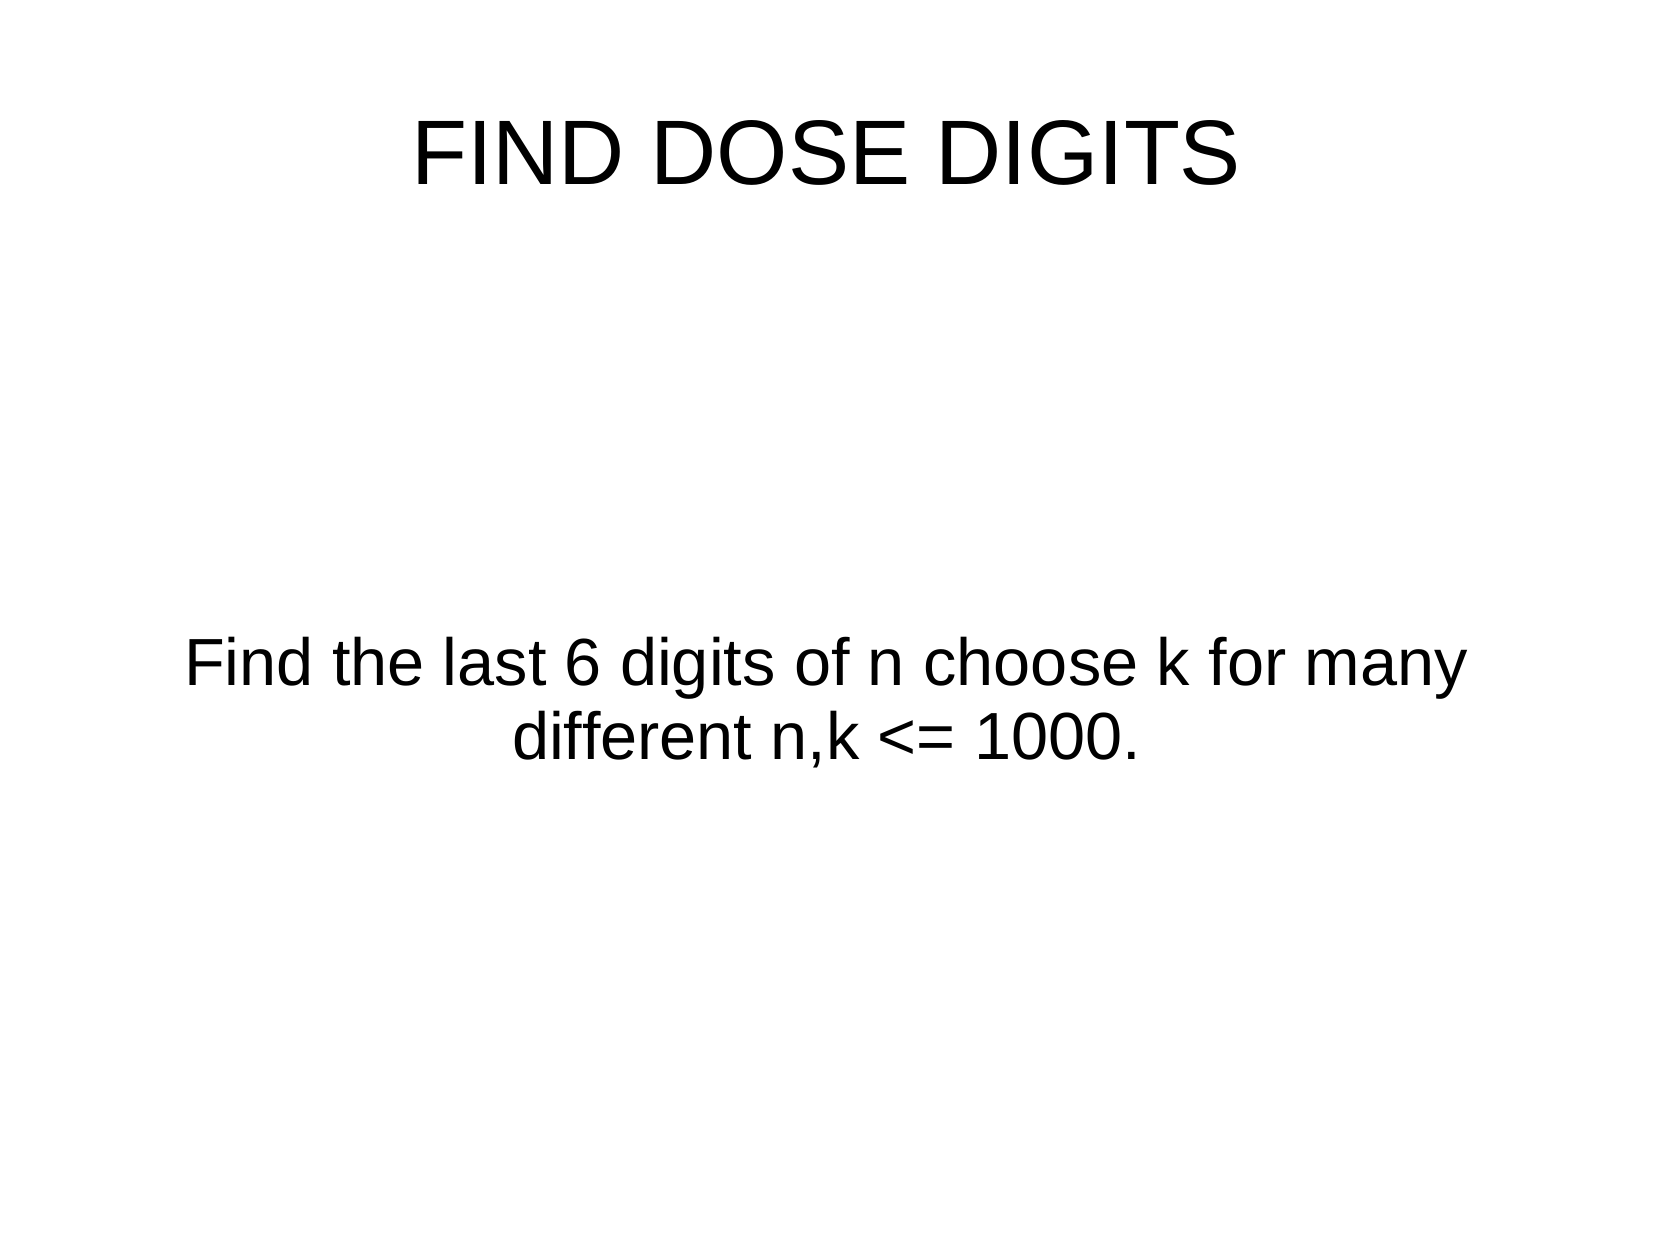

# FIND DOSE DIGITS
Find the last 6 digits of n choose k for many different n,k <= 1000.